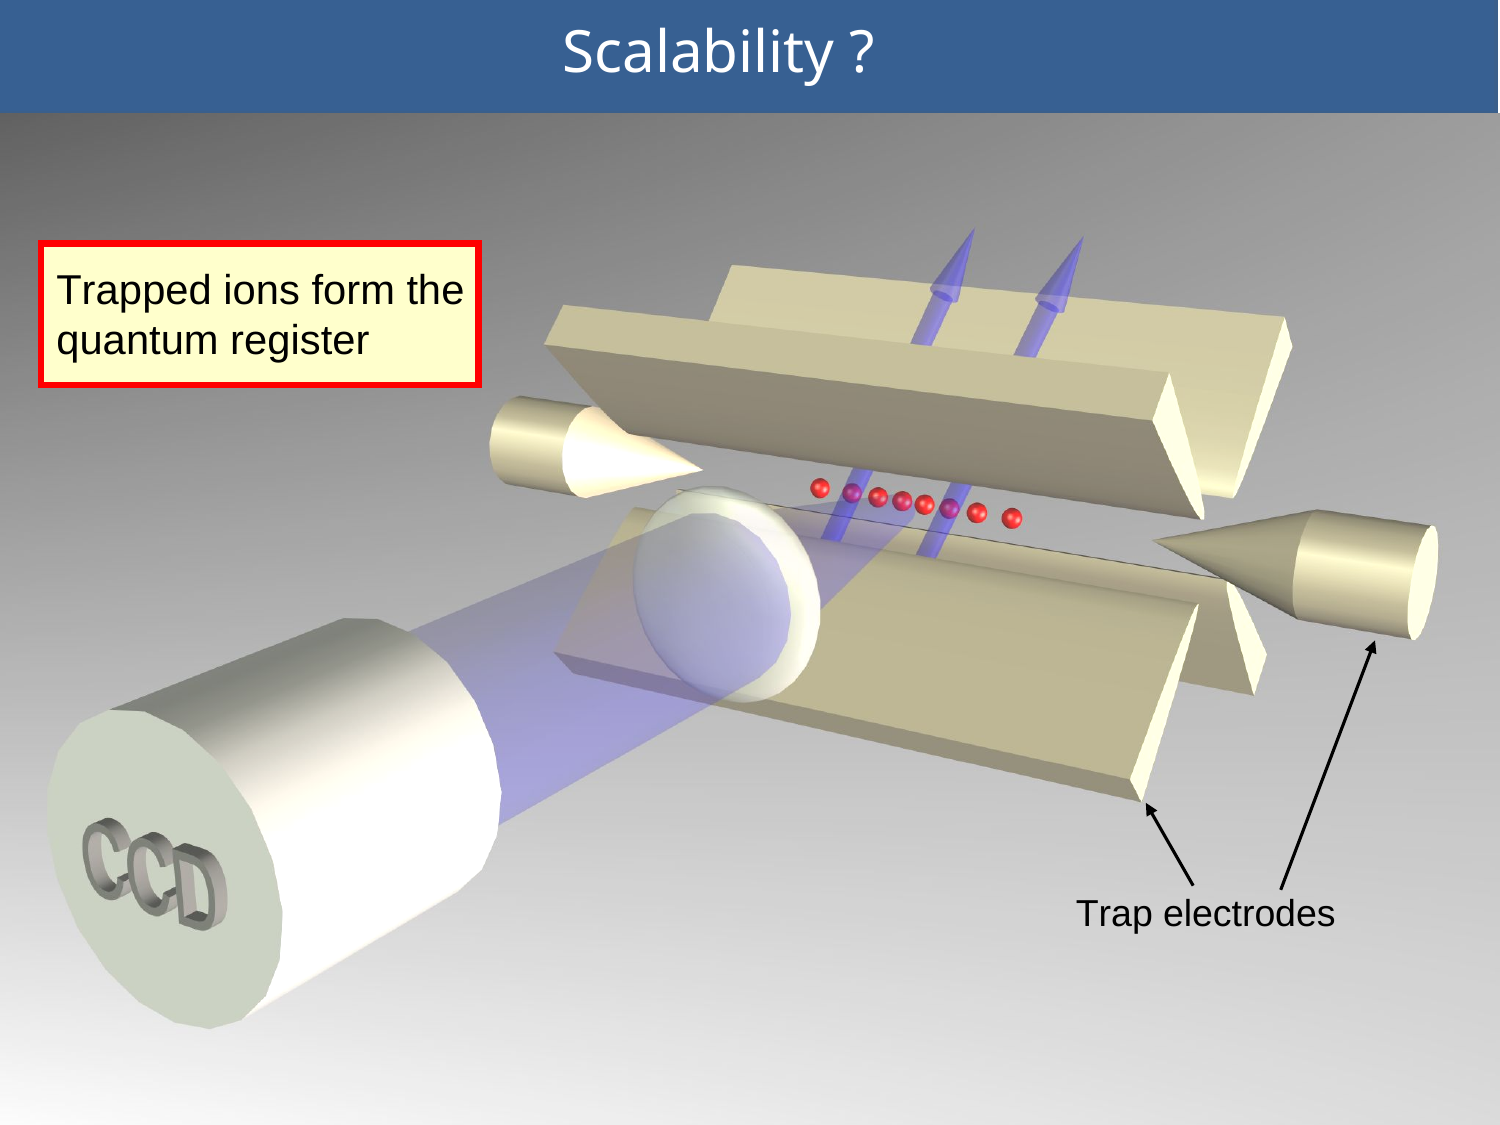

# Scalability ?
Trapped ions form the quantum register
Trap electrodes